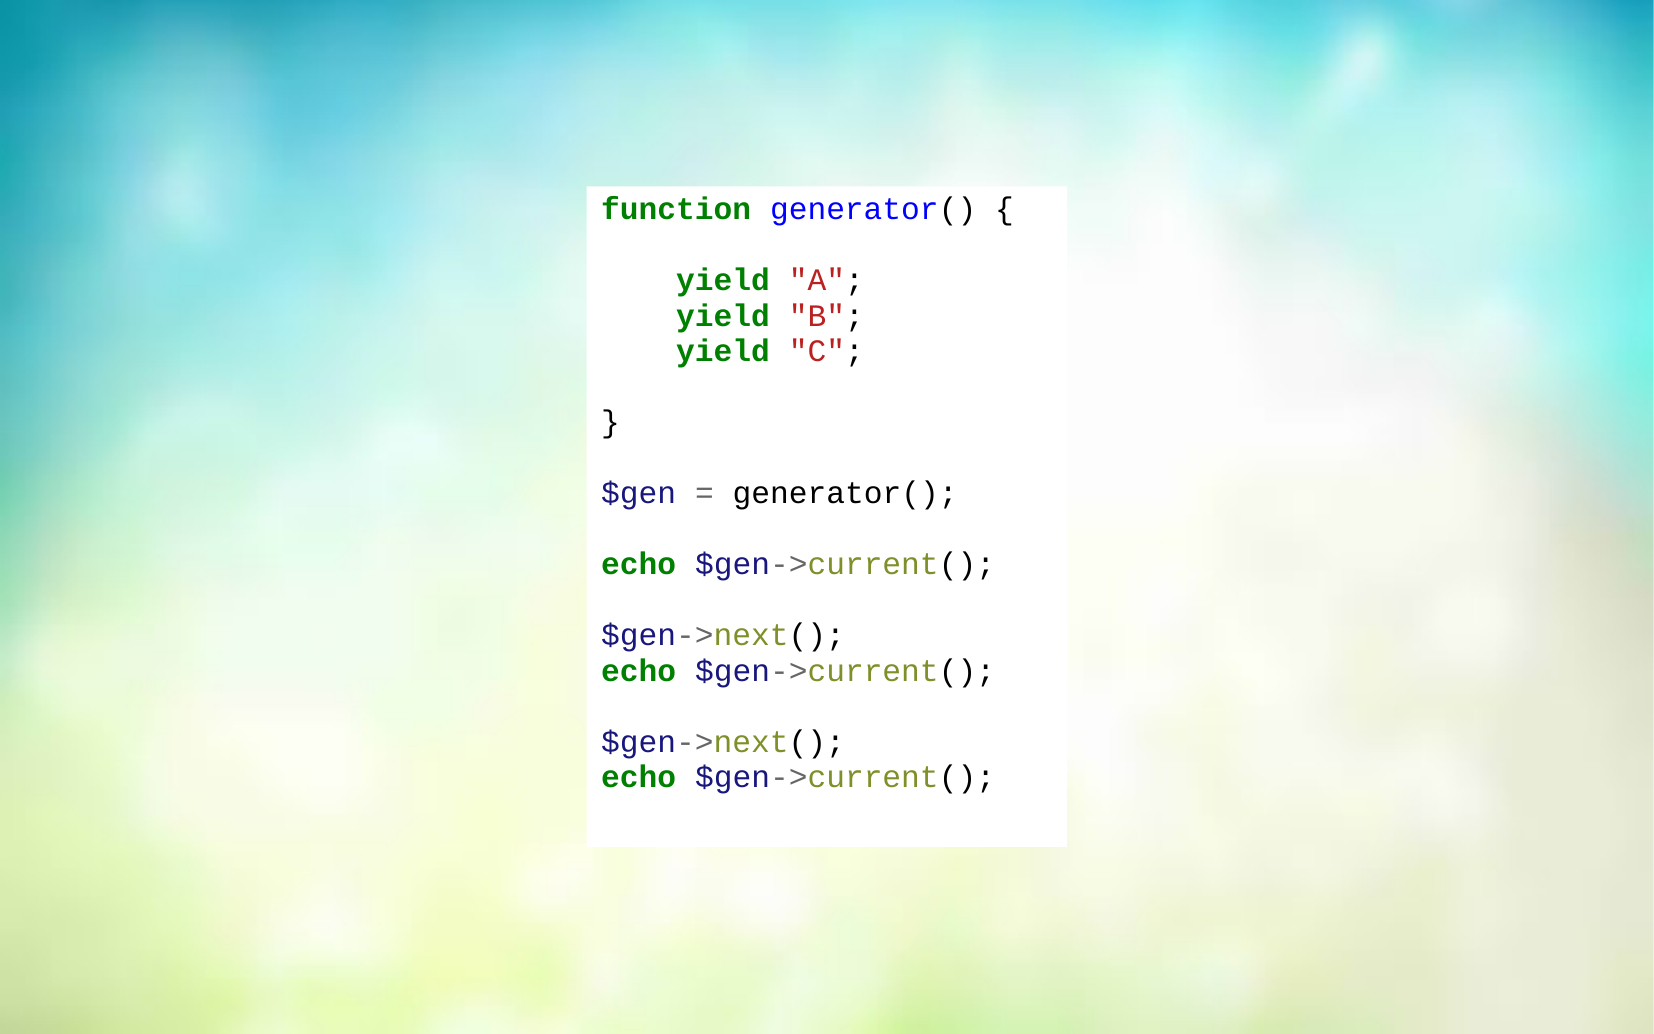

function generator() {
 yield "A";
 yield "B";
 yield "C";
}
$gen = generator();
echo $gen->current();
$gen->next();
echo $gen->current();
$gen->next();
echo $gen->current();